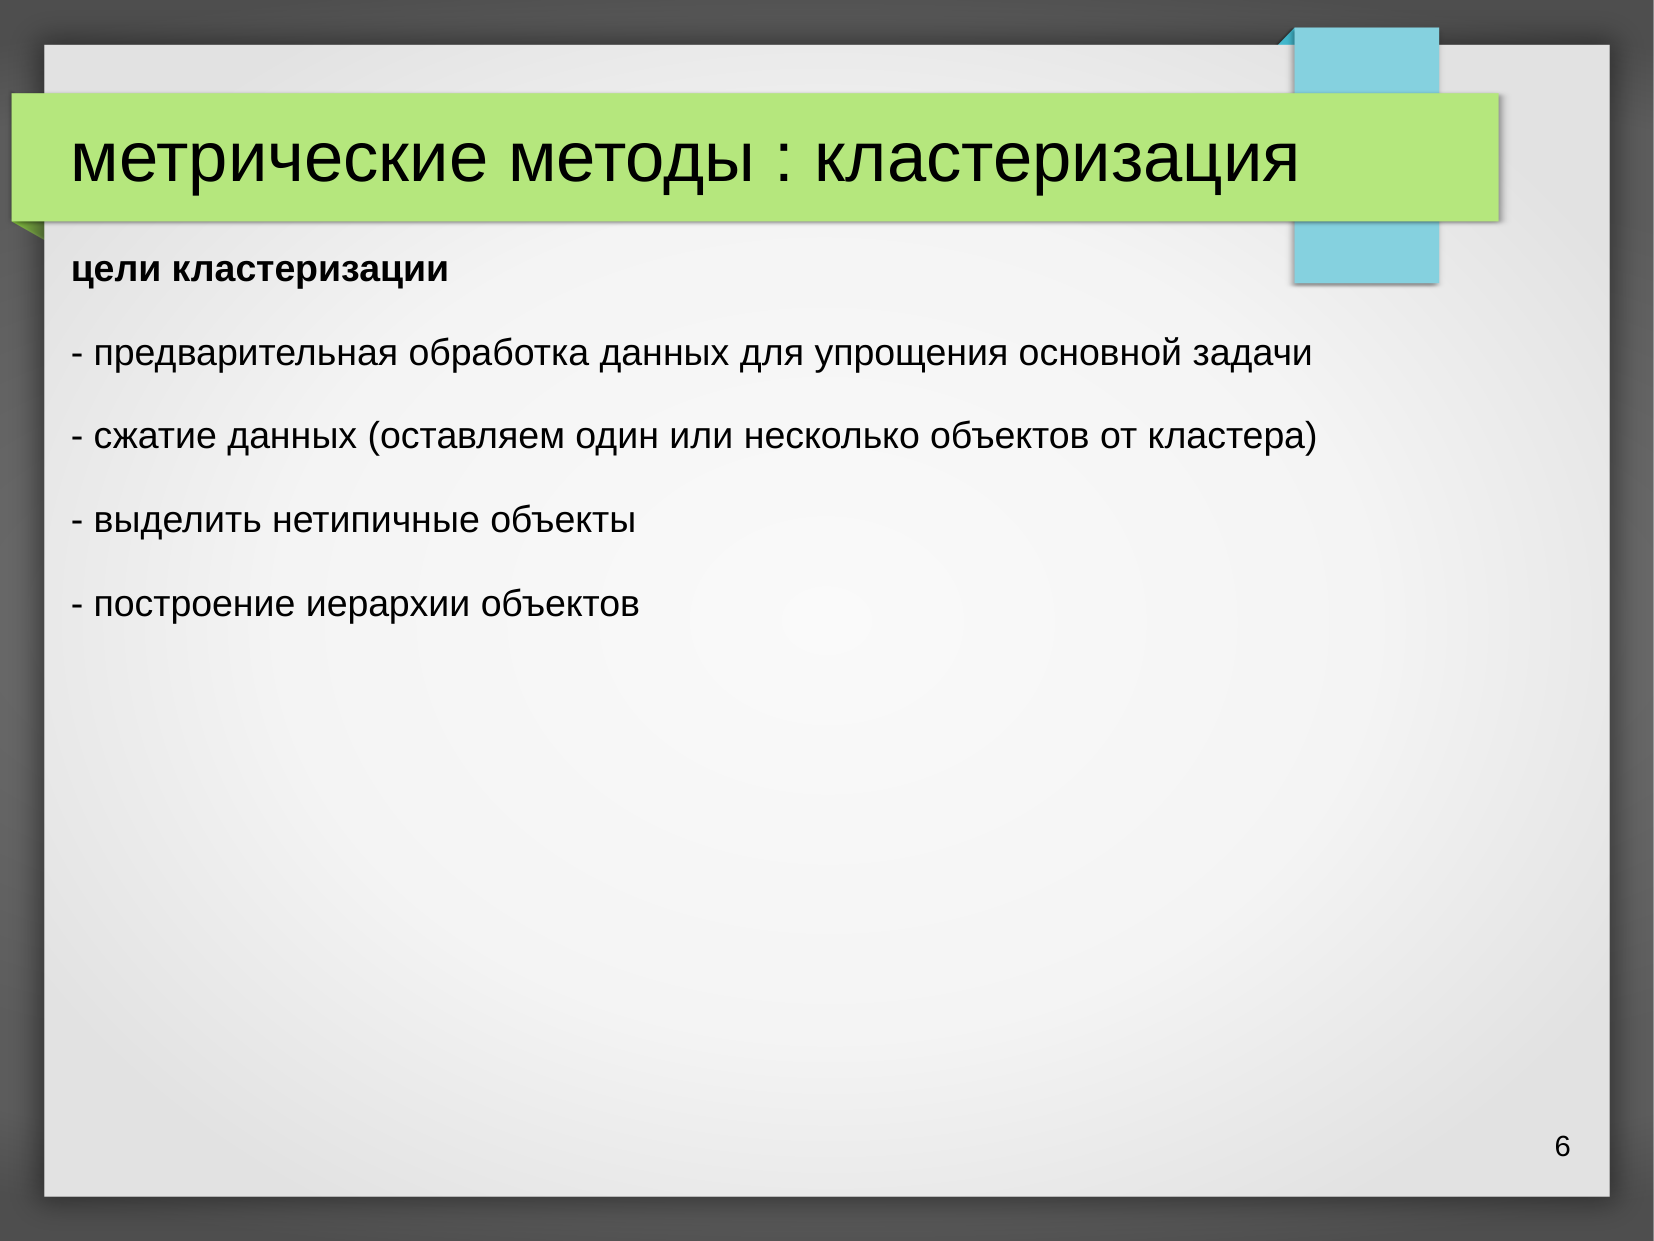

метрические методы : кластеризация
# цели кластеризации
- предварительная обработка данных для упрощения основной задачи
- сжатие данных (оставляем один или несколько объектов от кластера)
- выделить нетипичные объекты
- построение иерархии объектов
6